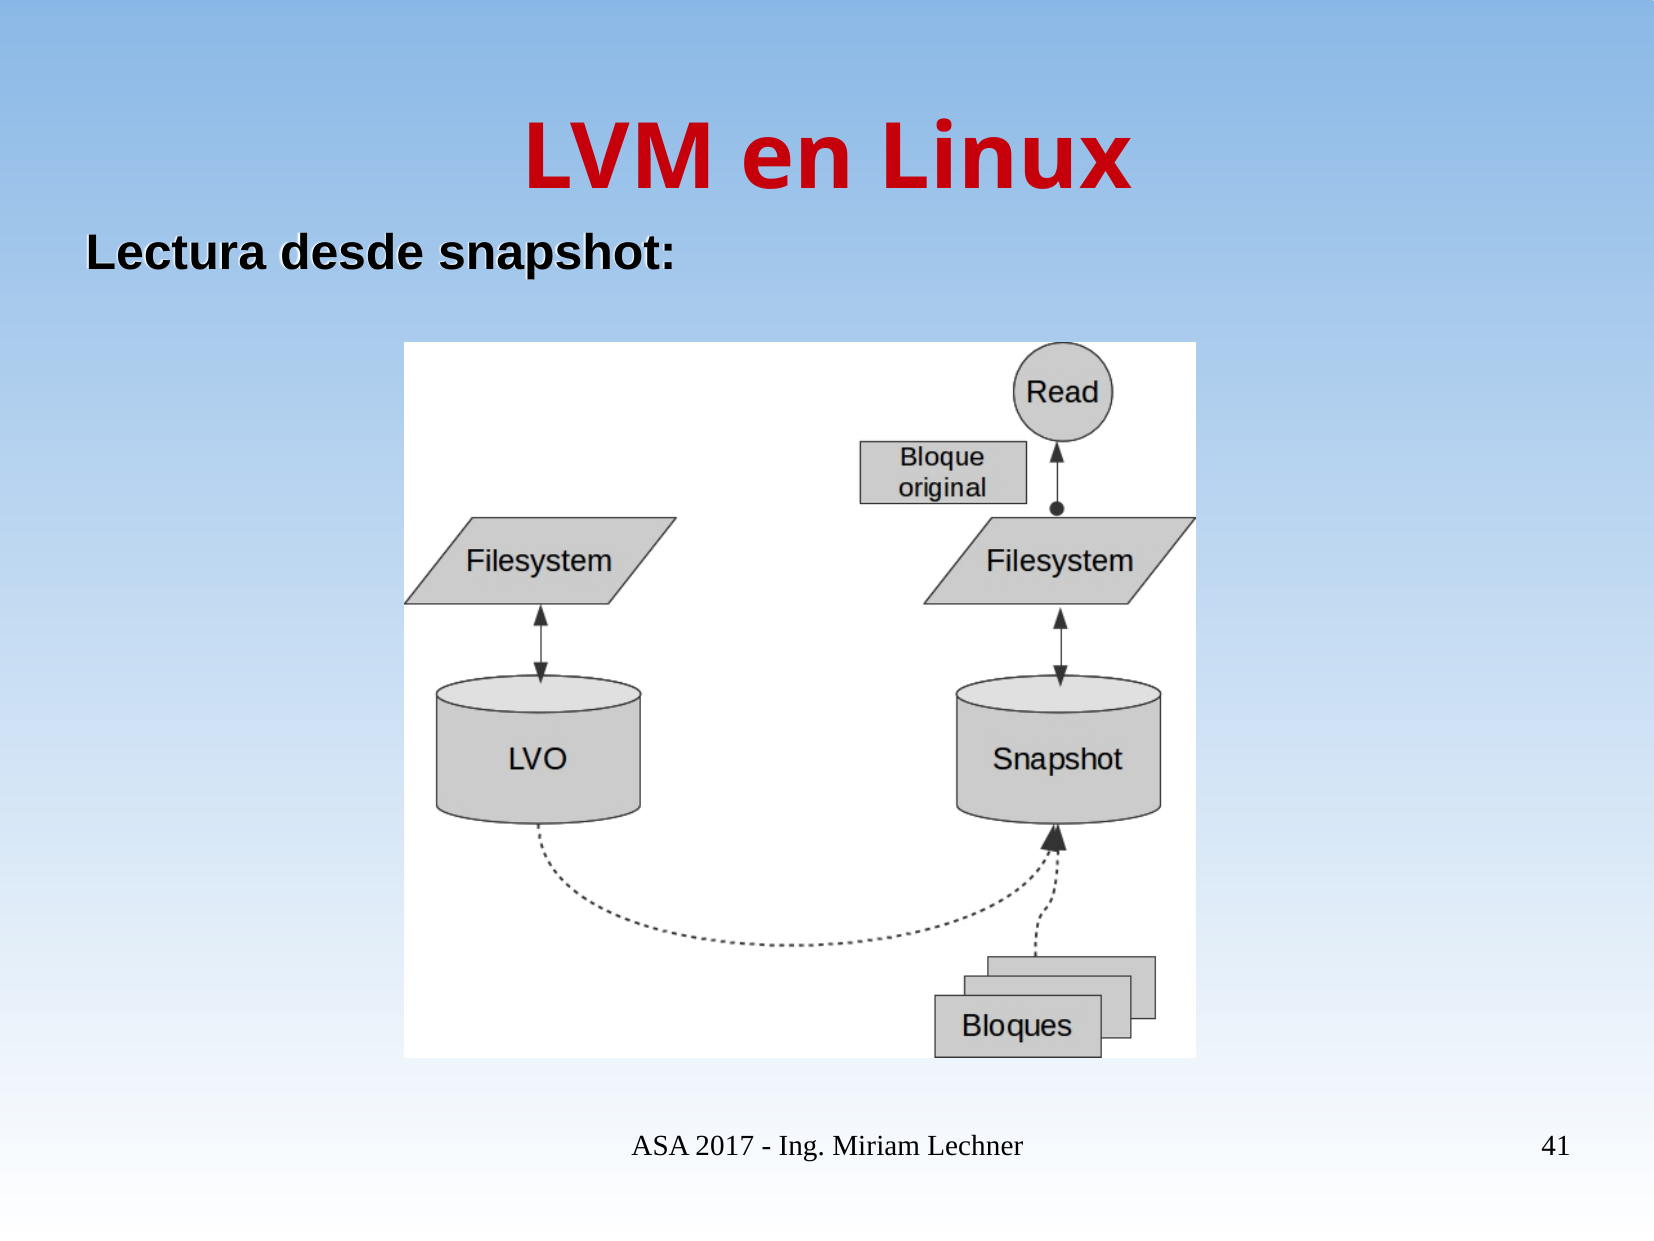

# LVM en Linux
Lectura desde snapshot:
ASA 2017 - Ing. Miriam Lechner
41